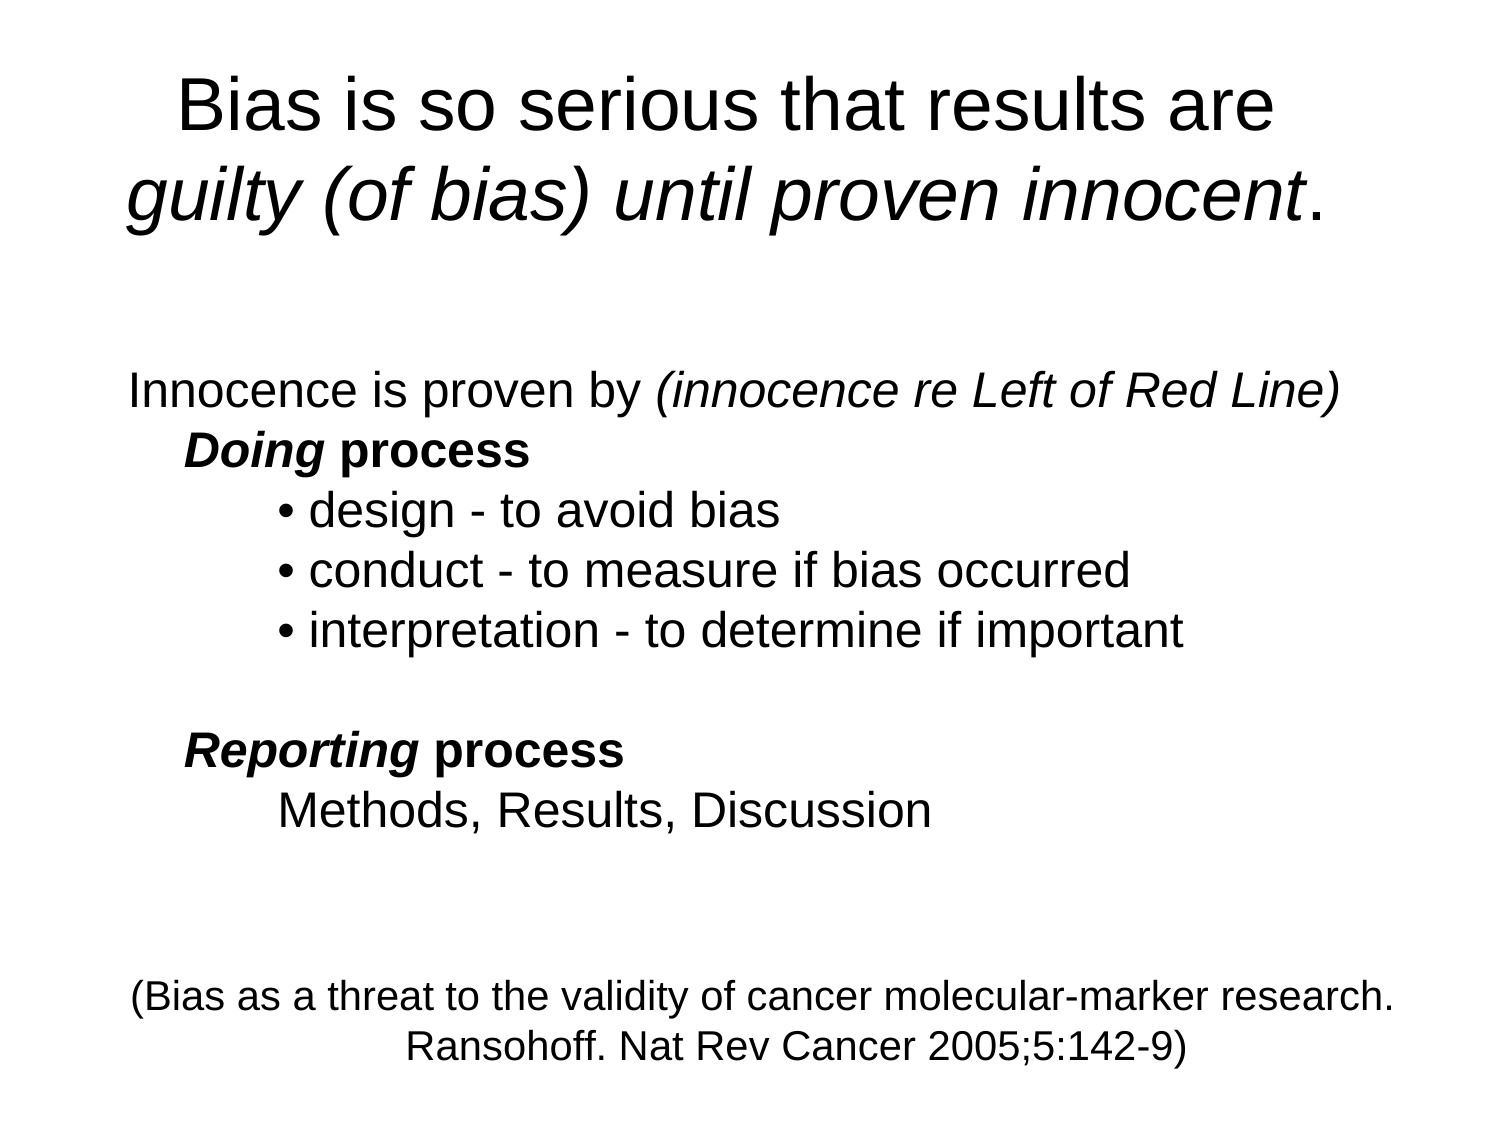

# Bias is so serious that results are guilty (of bias) until proven innocent.
Innocence is proven by (innocence re Left of Red Line)
Doing process
	• design - to avoid bias
	• conduct - to measure if bias occurred
	• interpretation - to determine if important
Reporting process
	Methods, Results, Discussion
(Bias as a threat to the validity of cancer molecular-marker research. Ransohoff. Nat Rev Cancer 2005;5:142-9)